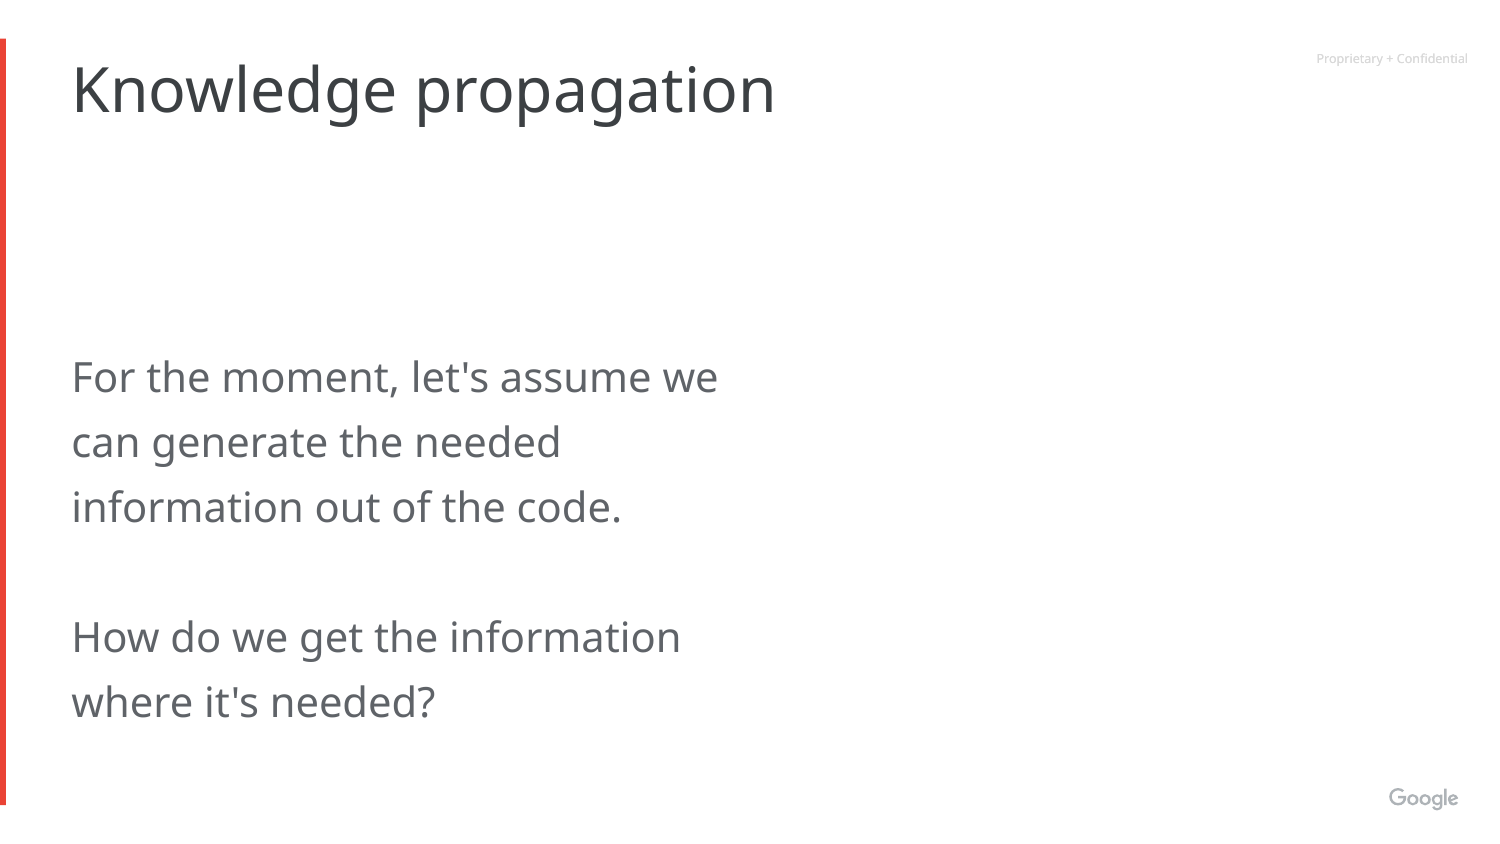

Knowledge propagation
# For the moment, let's assume we can generate the needed information out of the code.
How do we get the information where it's needed?